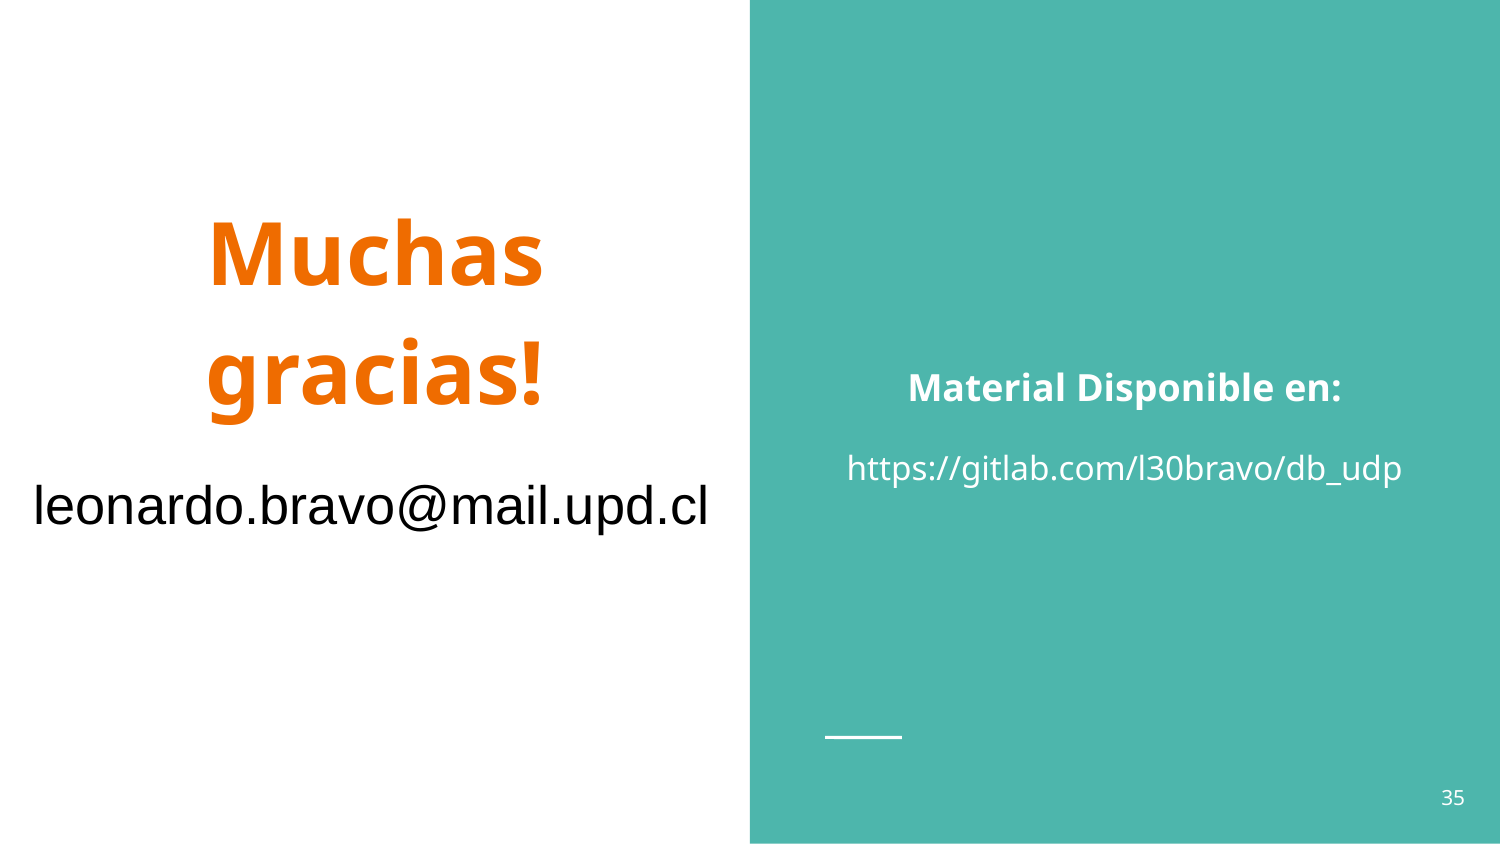

Material Disponible en:
https://gitlab.com/l30bravo/db_udp
# Muchas gracias!
leonardo.bravo@mail.upd.cl